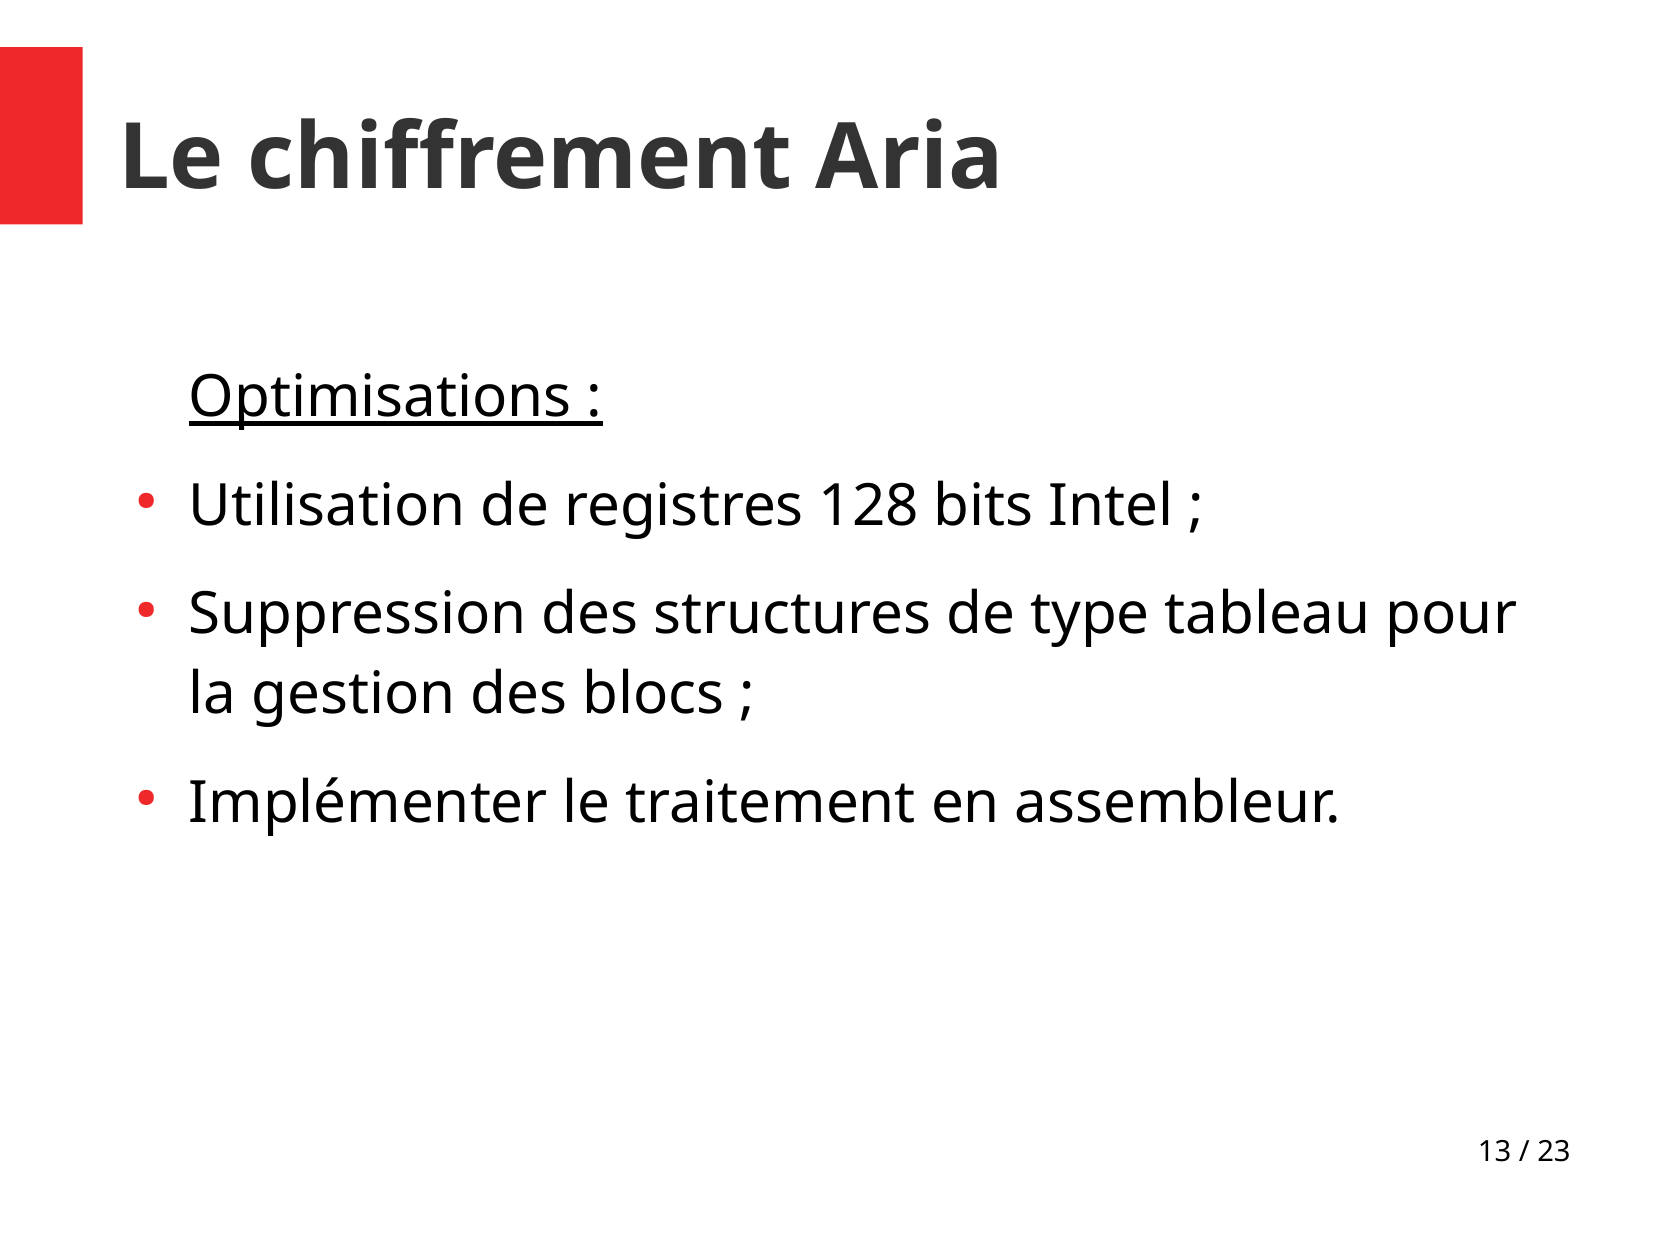

# Le chiffrement Aria
Optimisations :
Utilisation de registres 128 bits Intel ;
Suppression des structures de type tableau pour la gestion des blocs ;
Implémenter le traitement en assembleur.
13